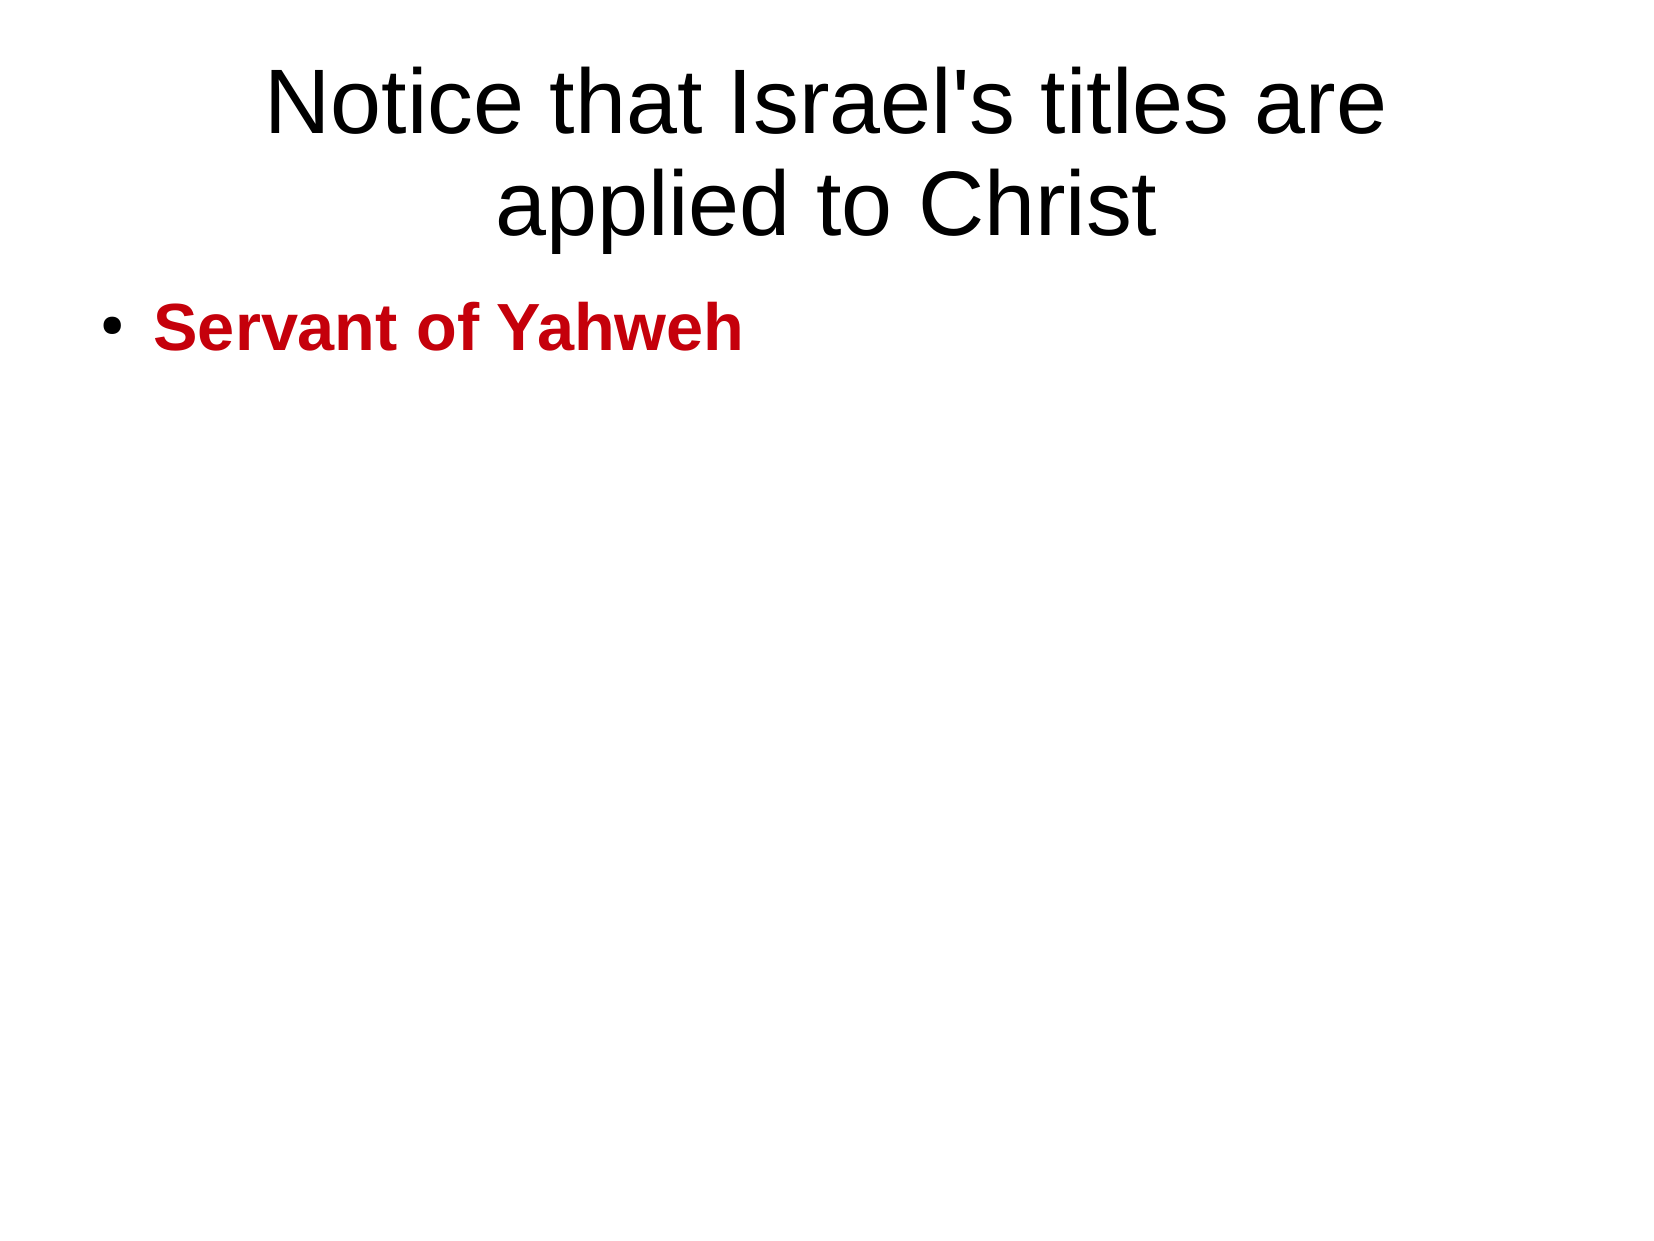

# Notice that Israel's titles are applied to Christ
Servant of Yahweh